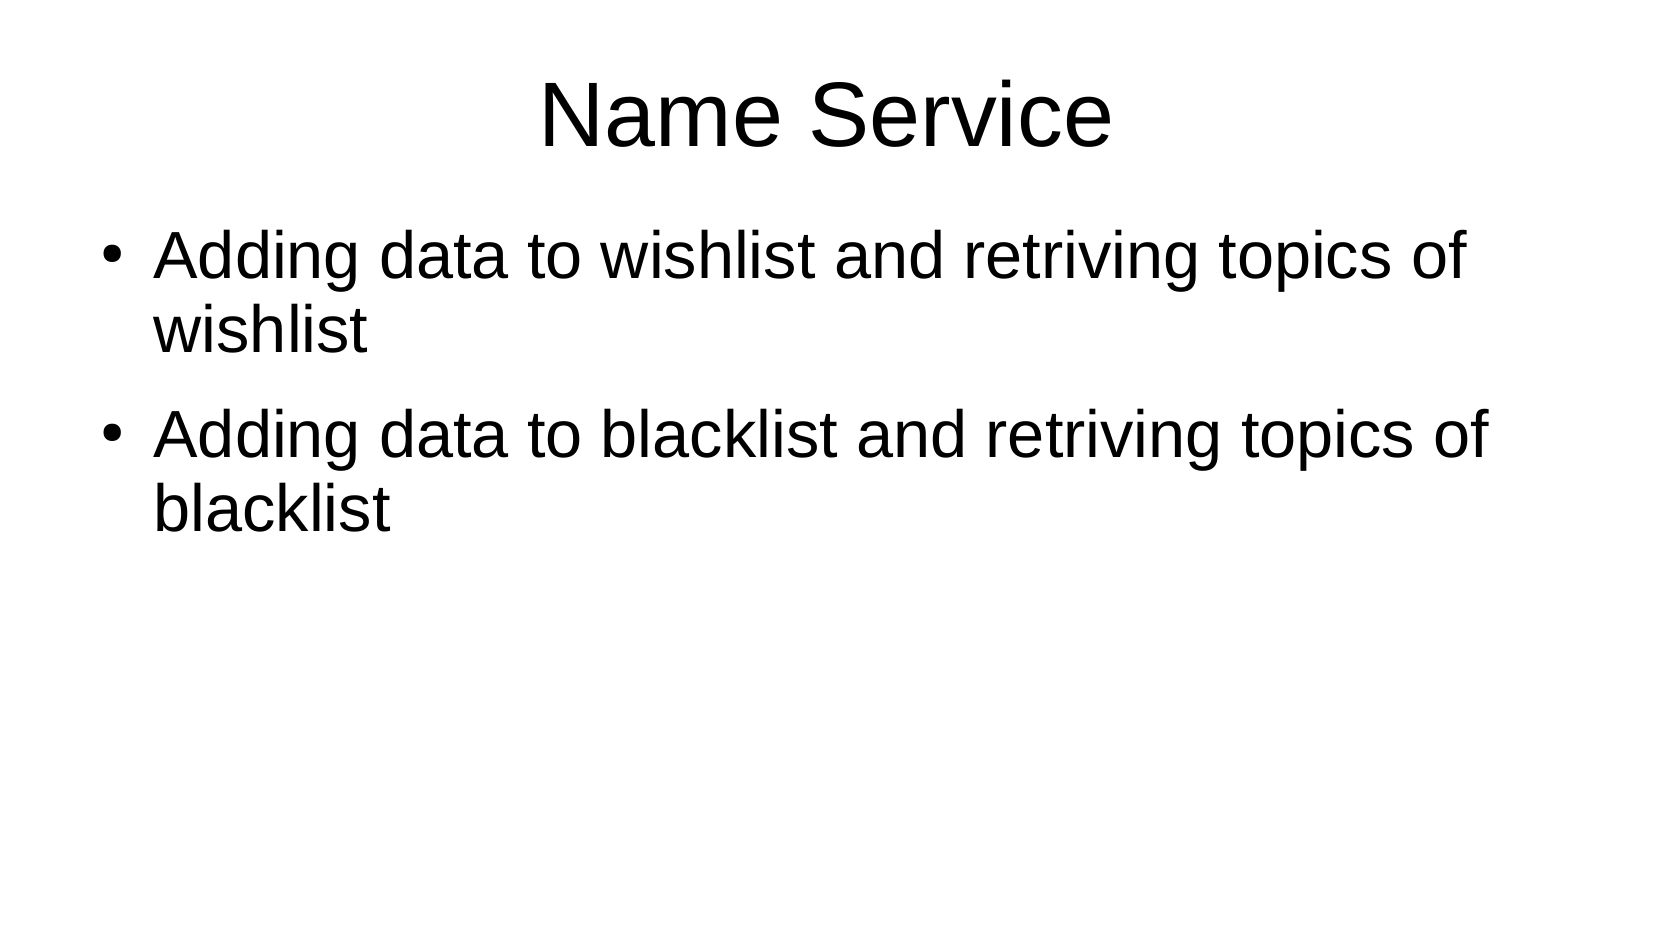

# Name Service
Adding data to wishlist and retriving topics of wishlist
Adding data to blacklist and retriving topics of blacklist